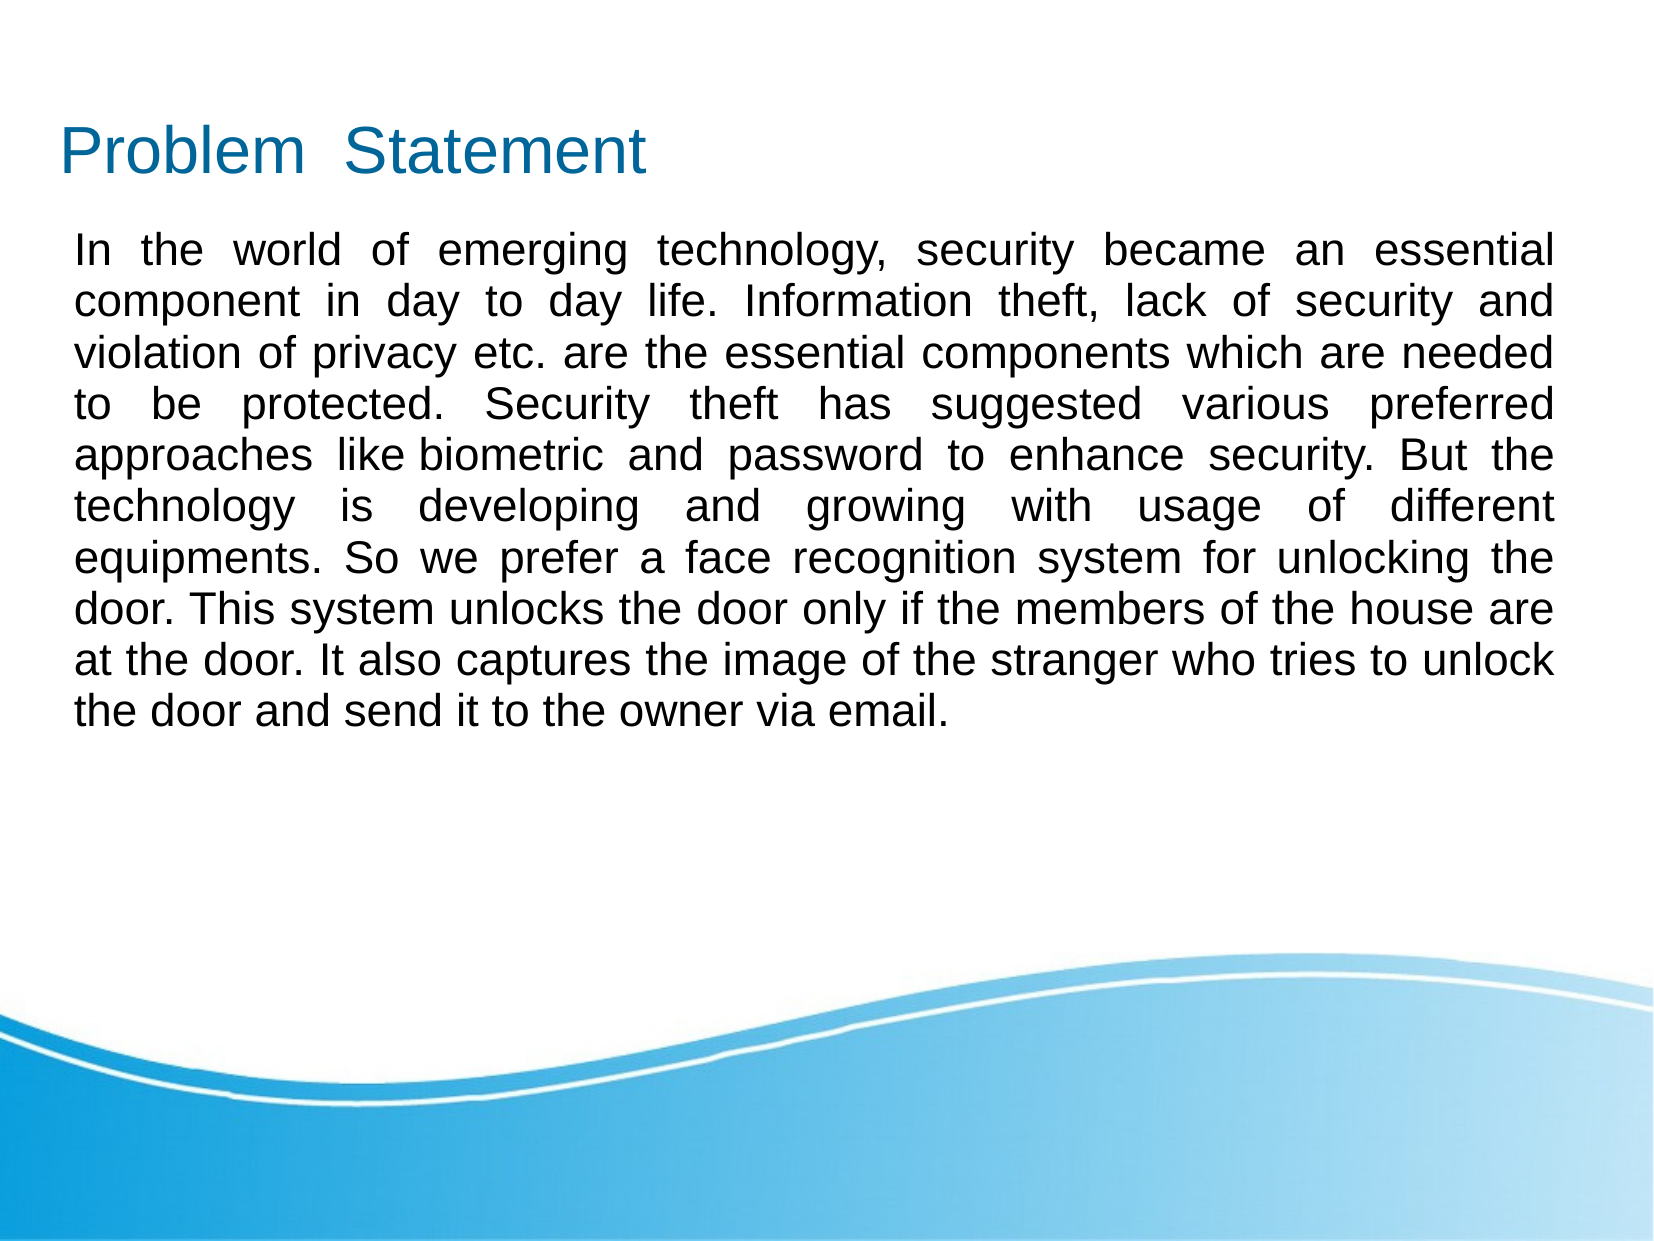

# Problem Statement
In the world of emerging technology, security became an essential component in day to day life. Information theft, lack of security and violation of privacy etc. are the essential components which are needed to be protected. Security theft has suggested various preferred approaches like biometric and password to enhance security. But the technology is developing and growing with usage of different equipments. So we prefer a face recognition system for unlocking the door. This system unlocks the door only if the members of the house are at the door. It also captures the image of the stranger who tries to unlock the door and send it to the owner via email.